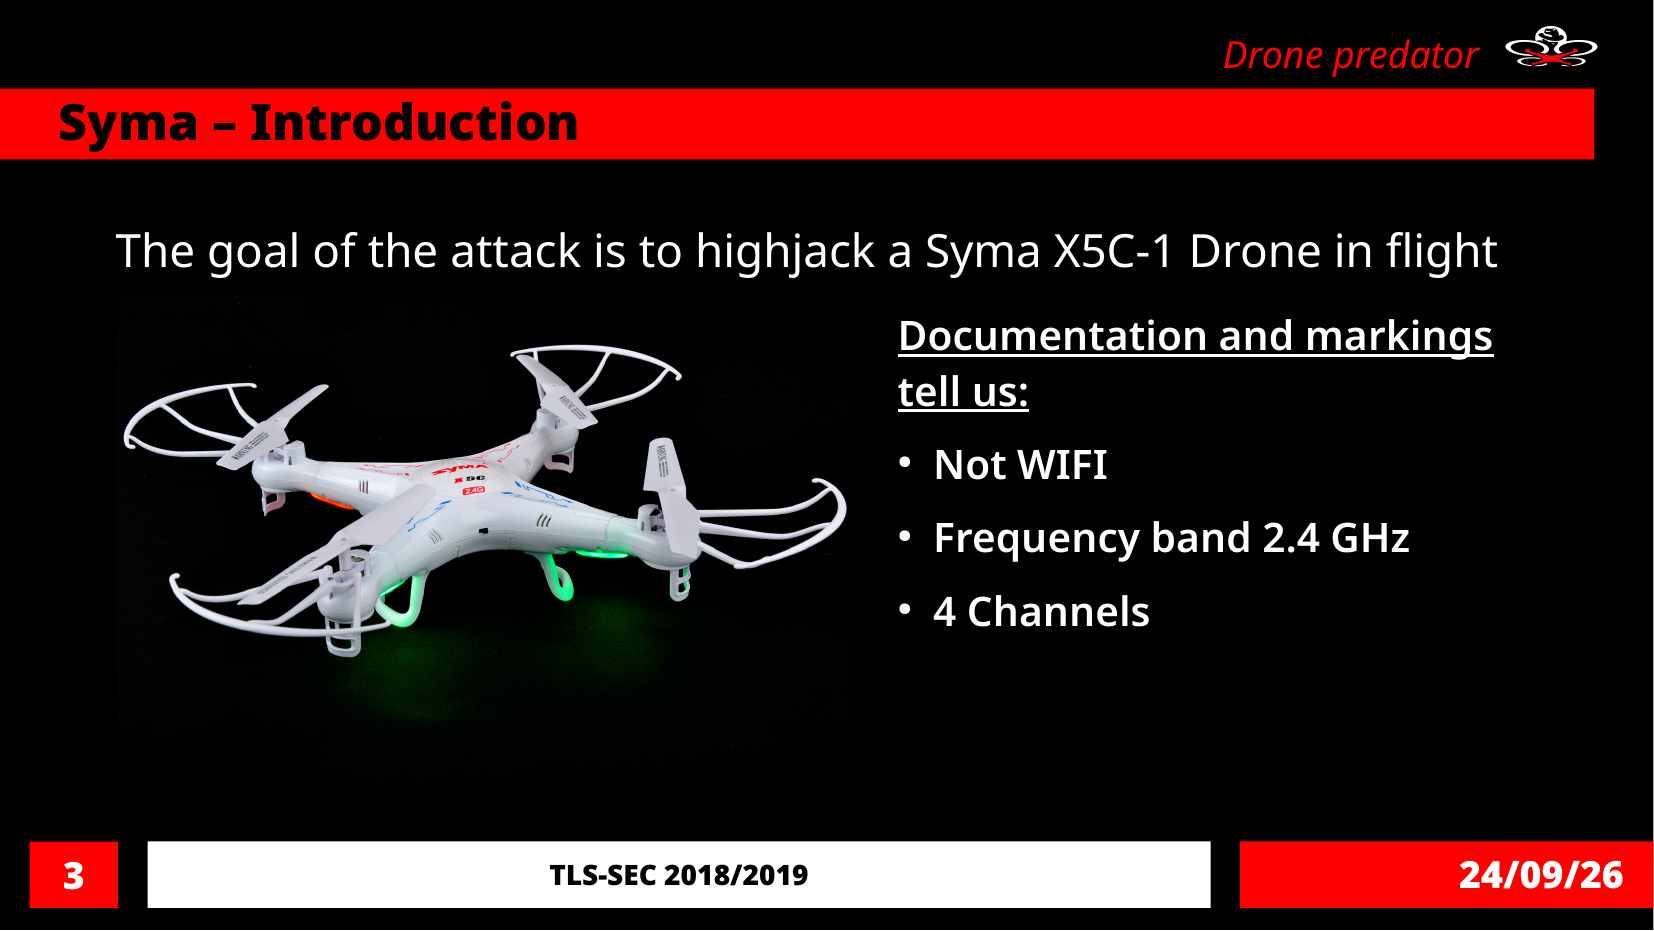

# Syma – Introduction
The goal of the attack is to highjack a Syma X5C-1 Drone in flight
Documentation and markings tell us:
Not WIFI
Frequency band 2.4 GHz
4 Channels
3